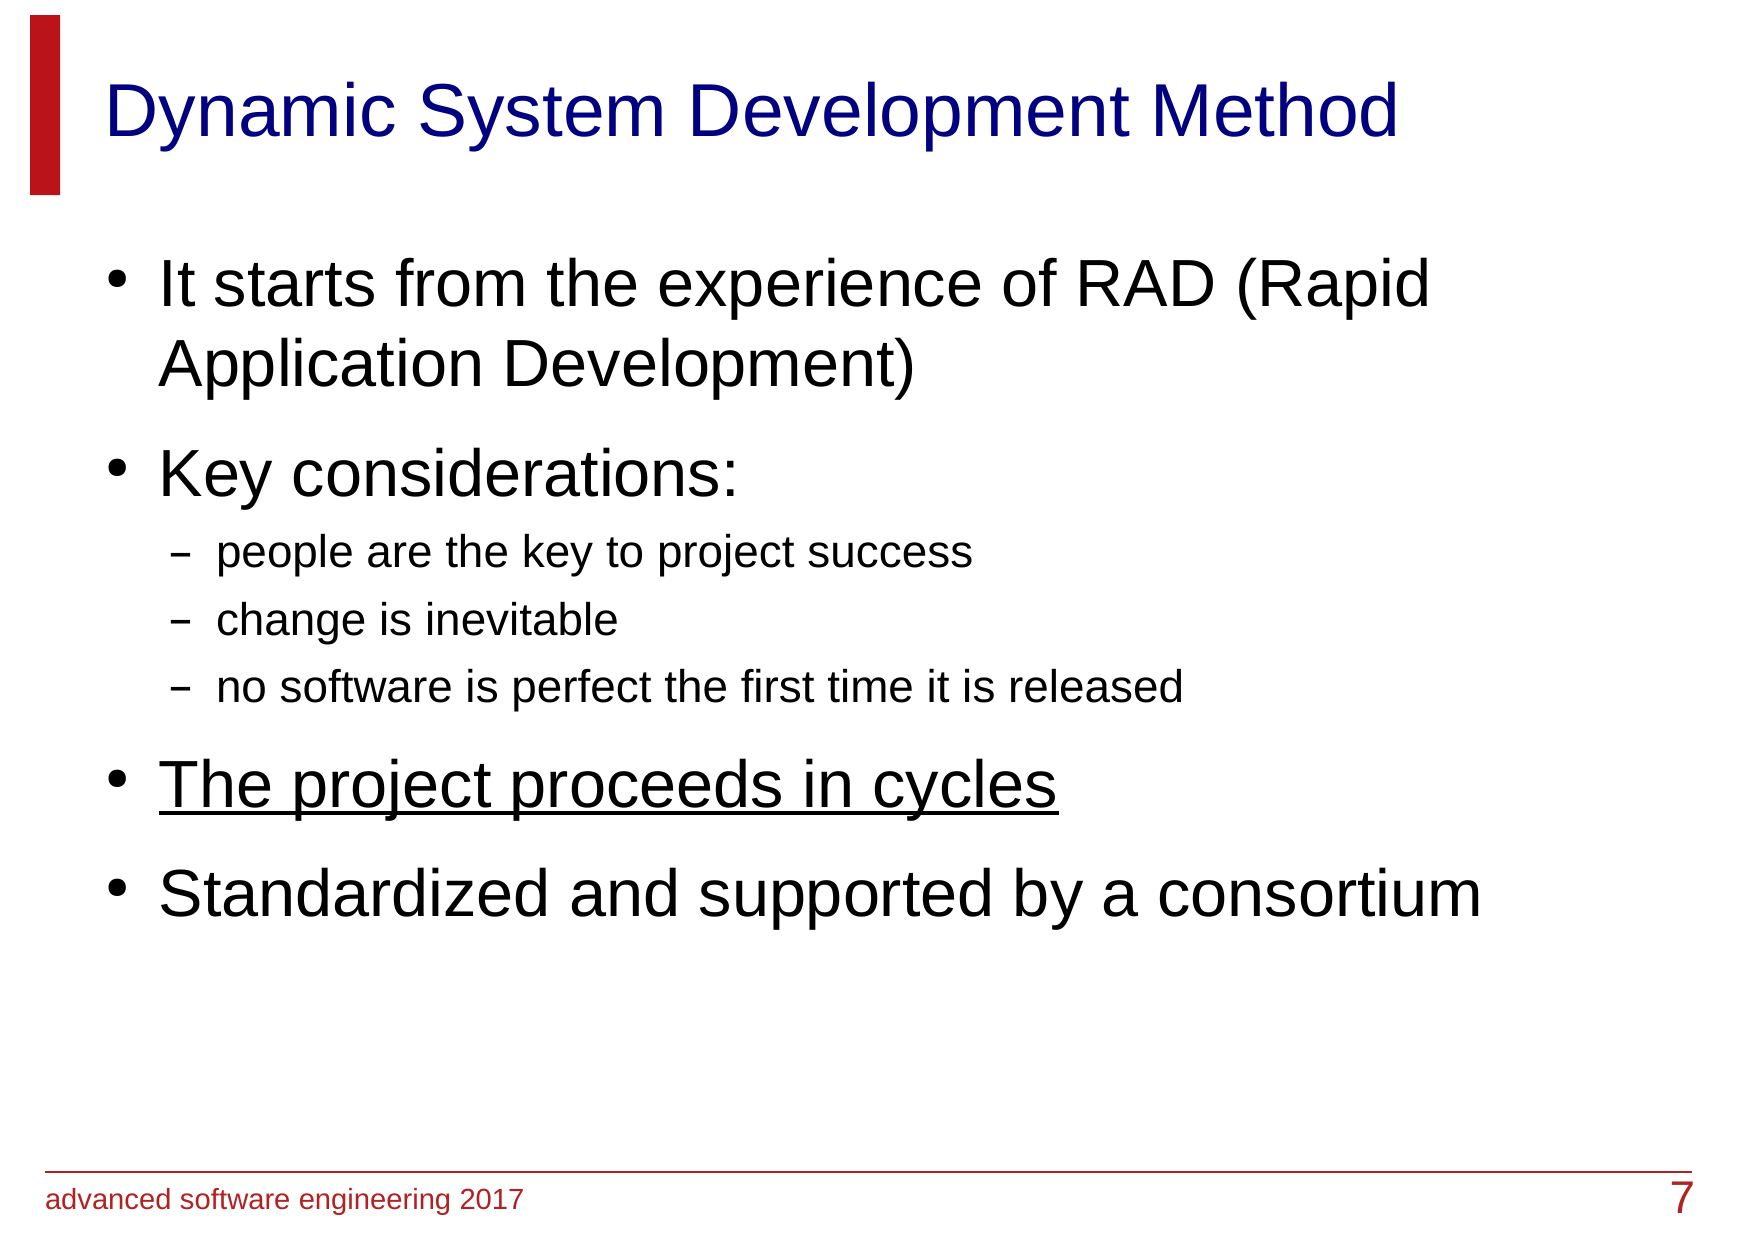

# Dynamic System Development Method
It starts from the experience of RAD (Rapid Application Development)
Key considerations:
people are the key to project success
change is inevitable
no software is perfect the first time it is released
The project proceeds in cycles
Standardized and supported by a consortium
7
advanced software engineering 2017